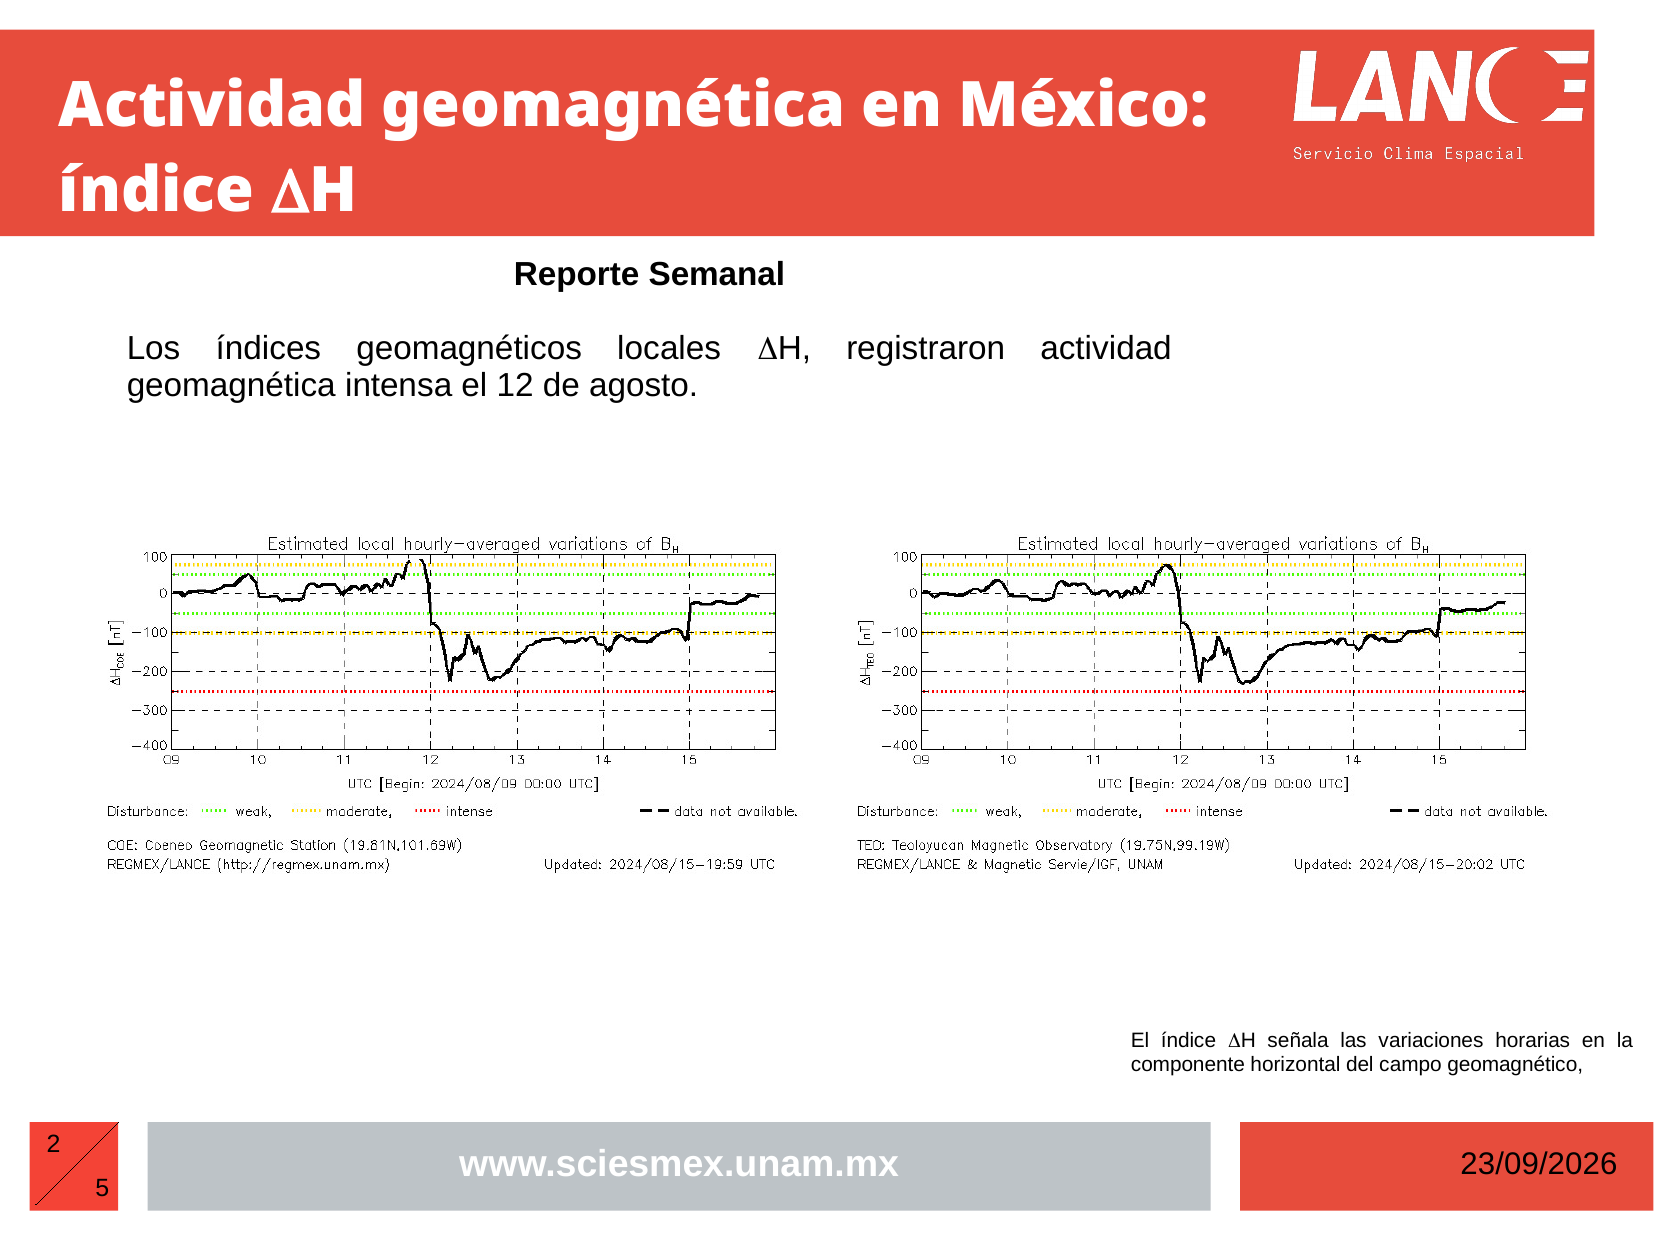

# Actividad geomagnética en México: índice DH
Reporte Semanal
Los índices geomagnéticos locales DH, registraron actividad geomagnética intensa el 12 de agosto.
El índice DH señala las variaciones horarias en la componente horizontal del campo geomagnético,
www.sciesmex.unam.mx
5